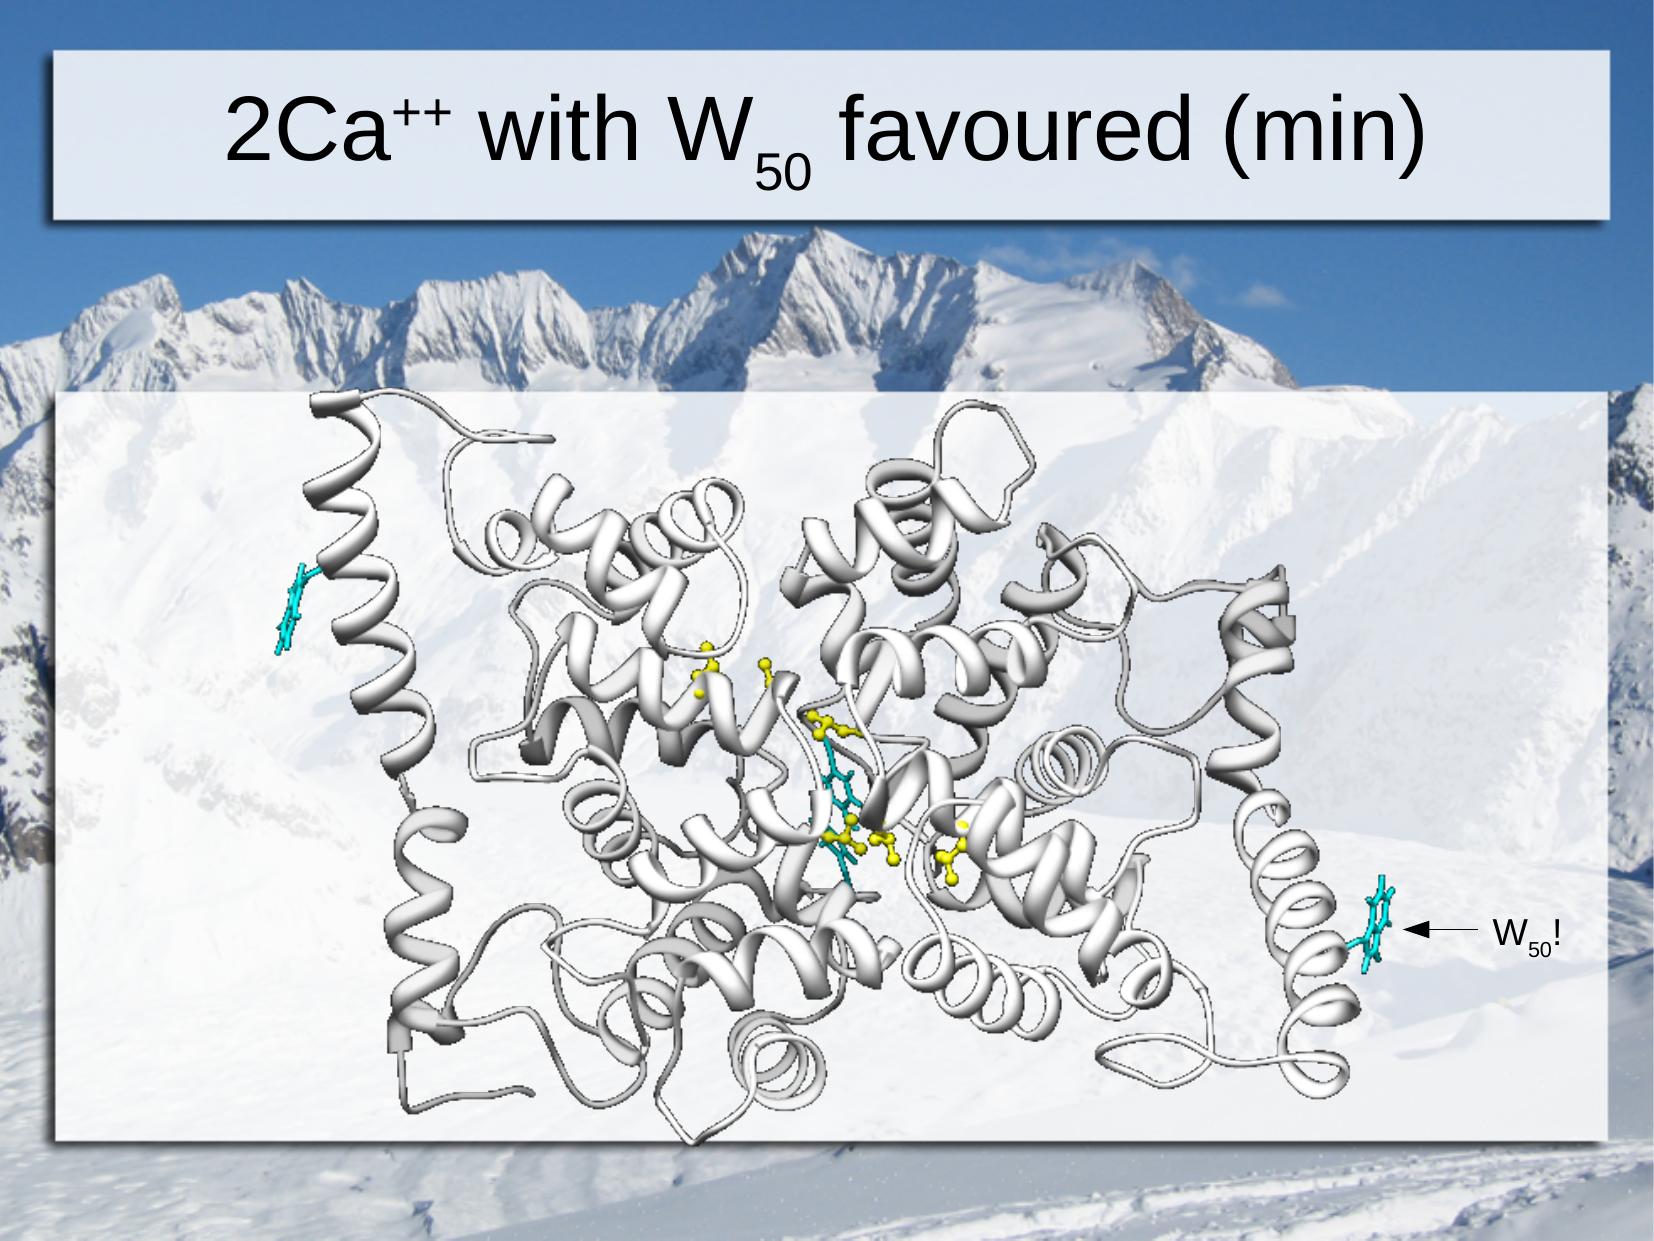

# 2Ca++ with W50 favoured (min)
W50!